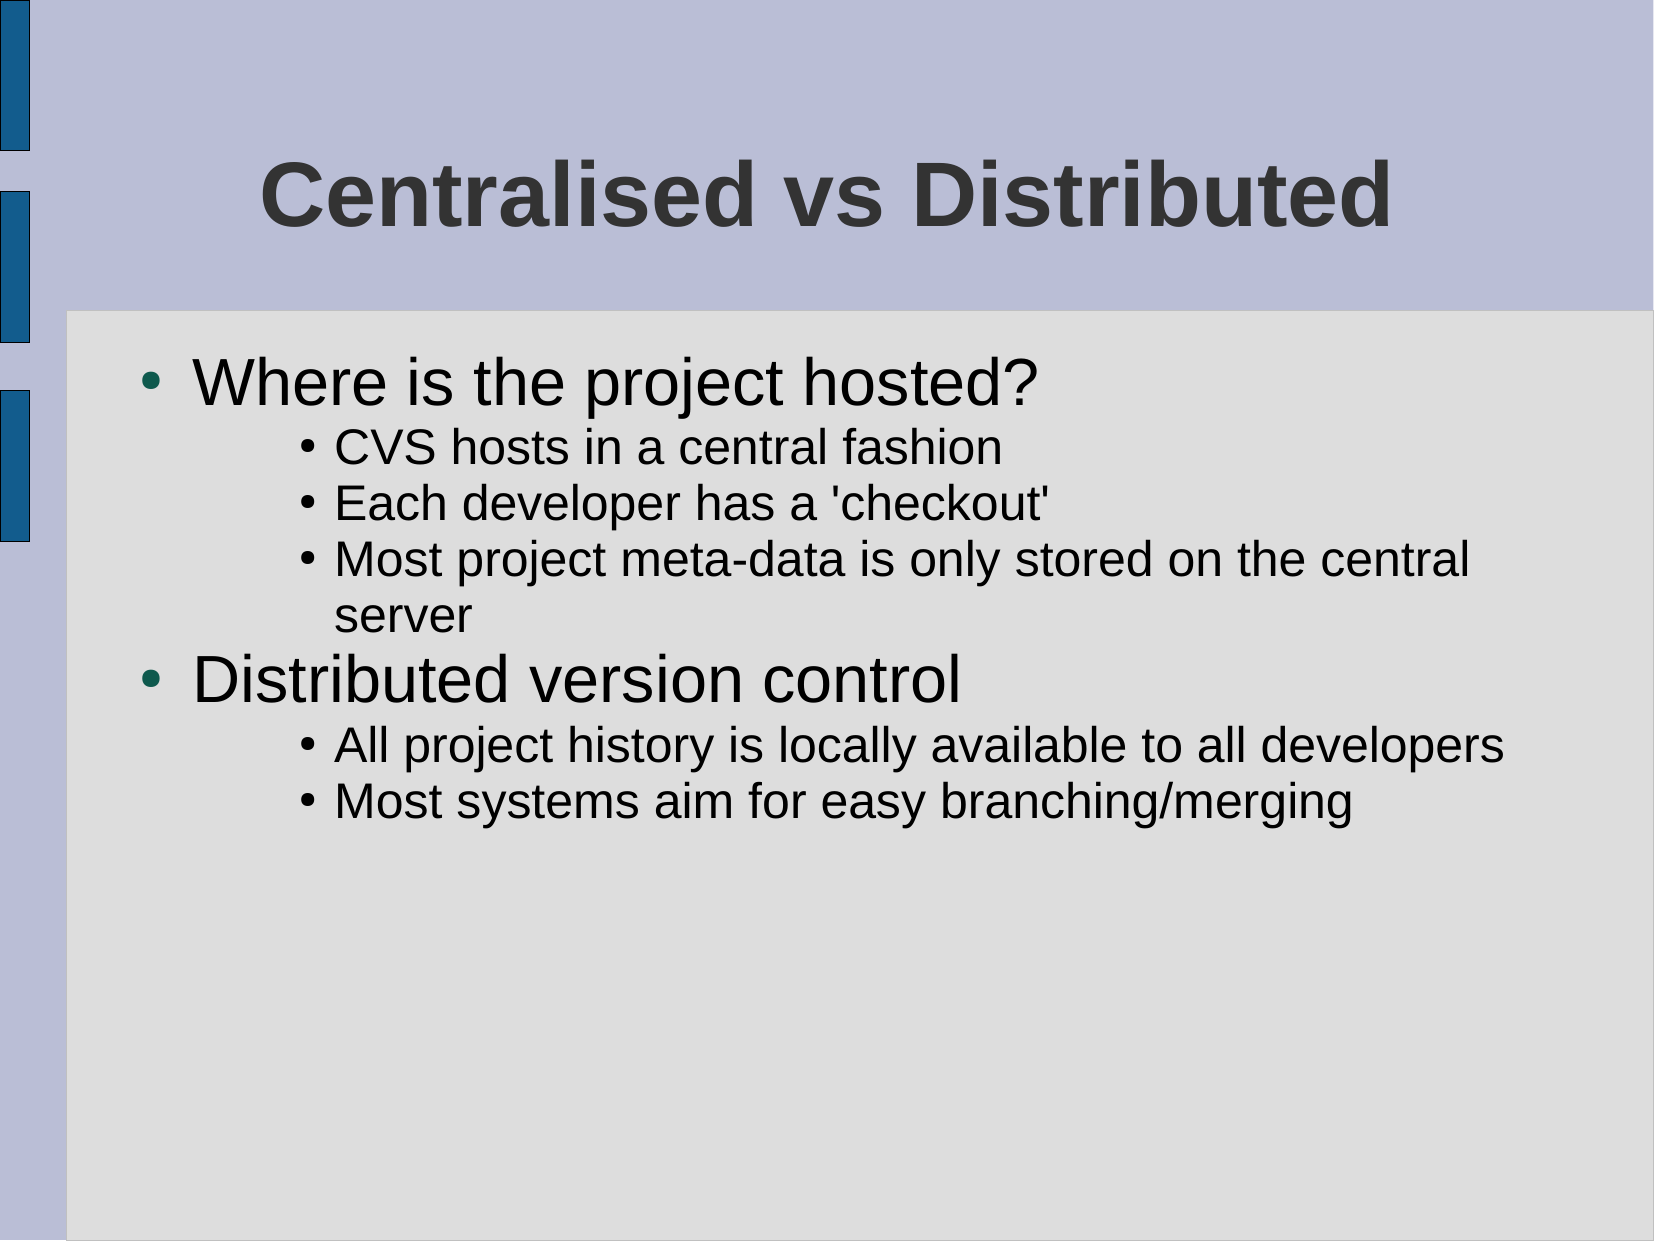

# Centralised vs Distributed
Where is the project hosted?
CVS hosts in a central fashion
Each developer has a 'checkout'
Most project meta-data is only stored on the central server
Distributed version control
All project history is locally available to all developers
Most systems aim for easy branching/merging